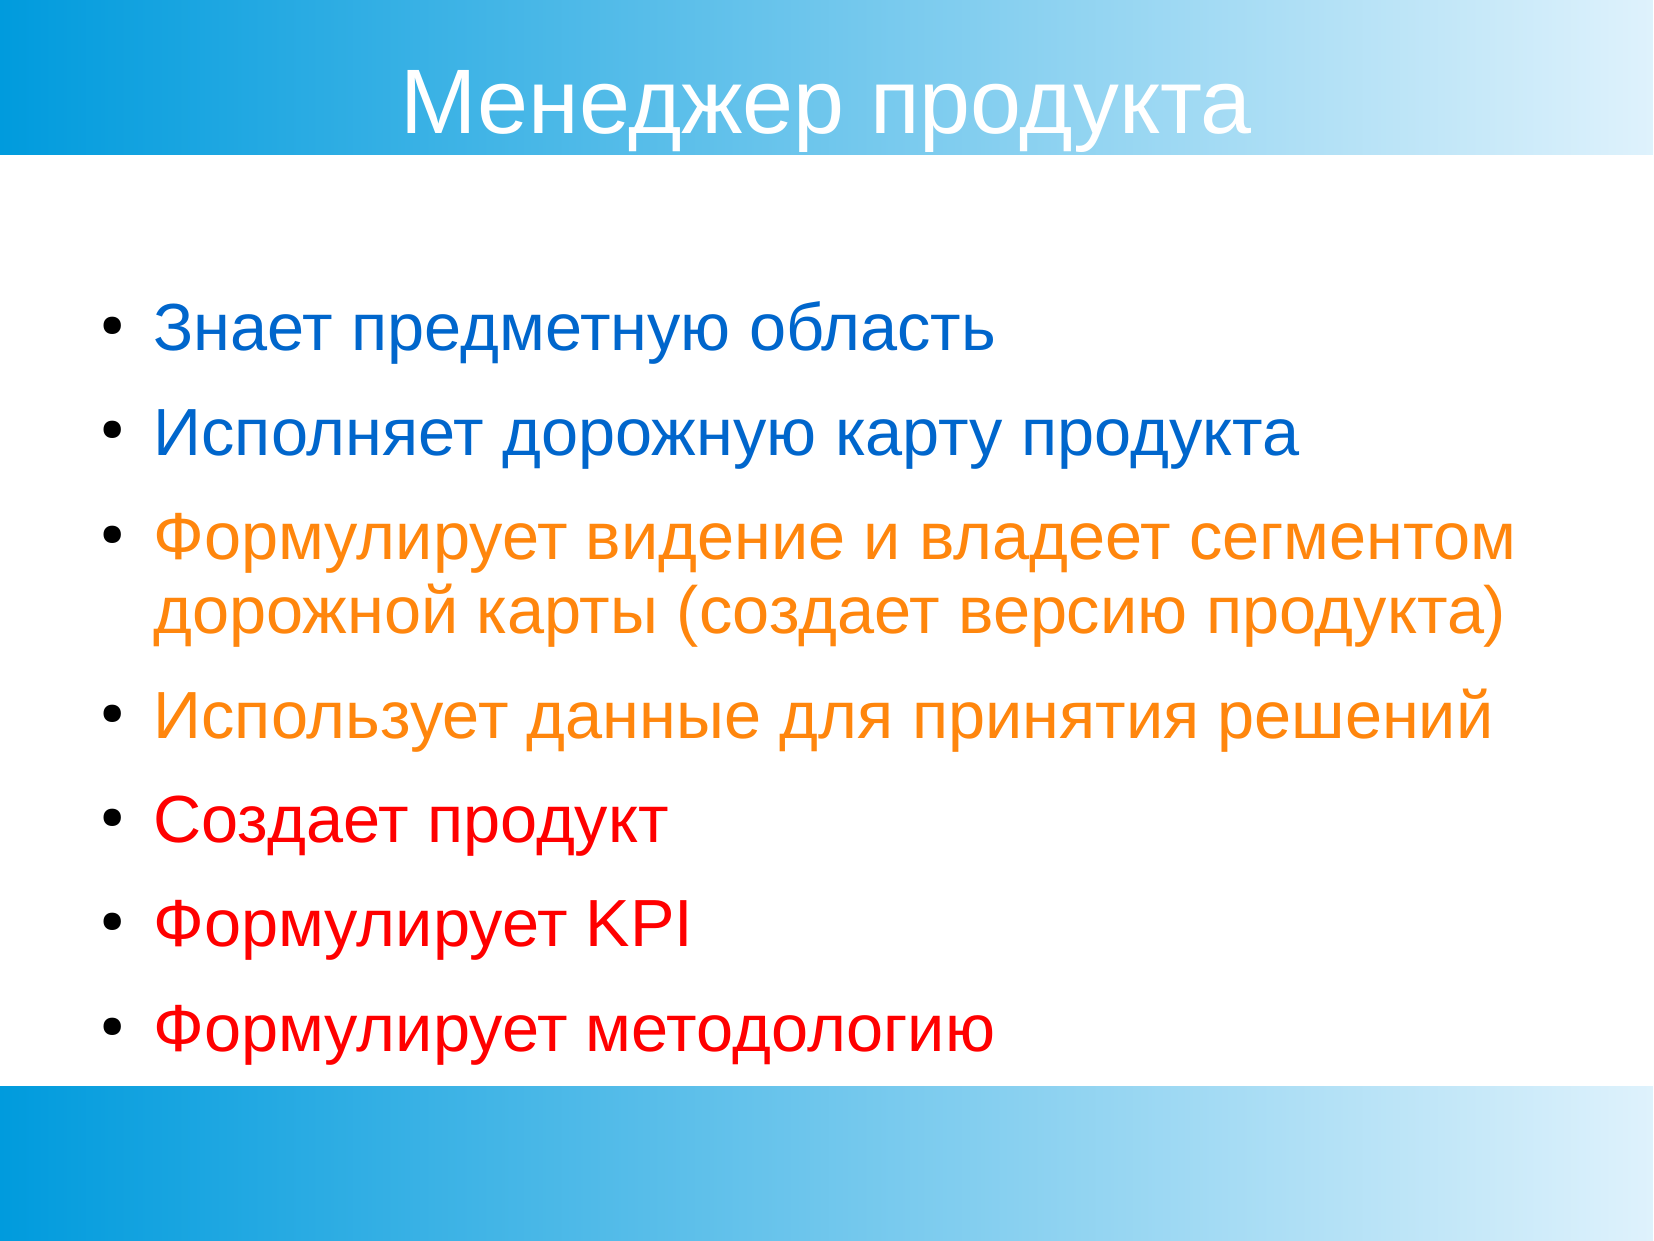

# Менеджер продукта
Знает предметную область
Исполняет дорожную карту продукта
Формулирует видение и владеет сегментом дорожной карты (создает версию продукта)
Использует данные для принятия решений
Создает продукт
Формулирует KPI
Формулирует методологию